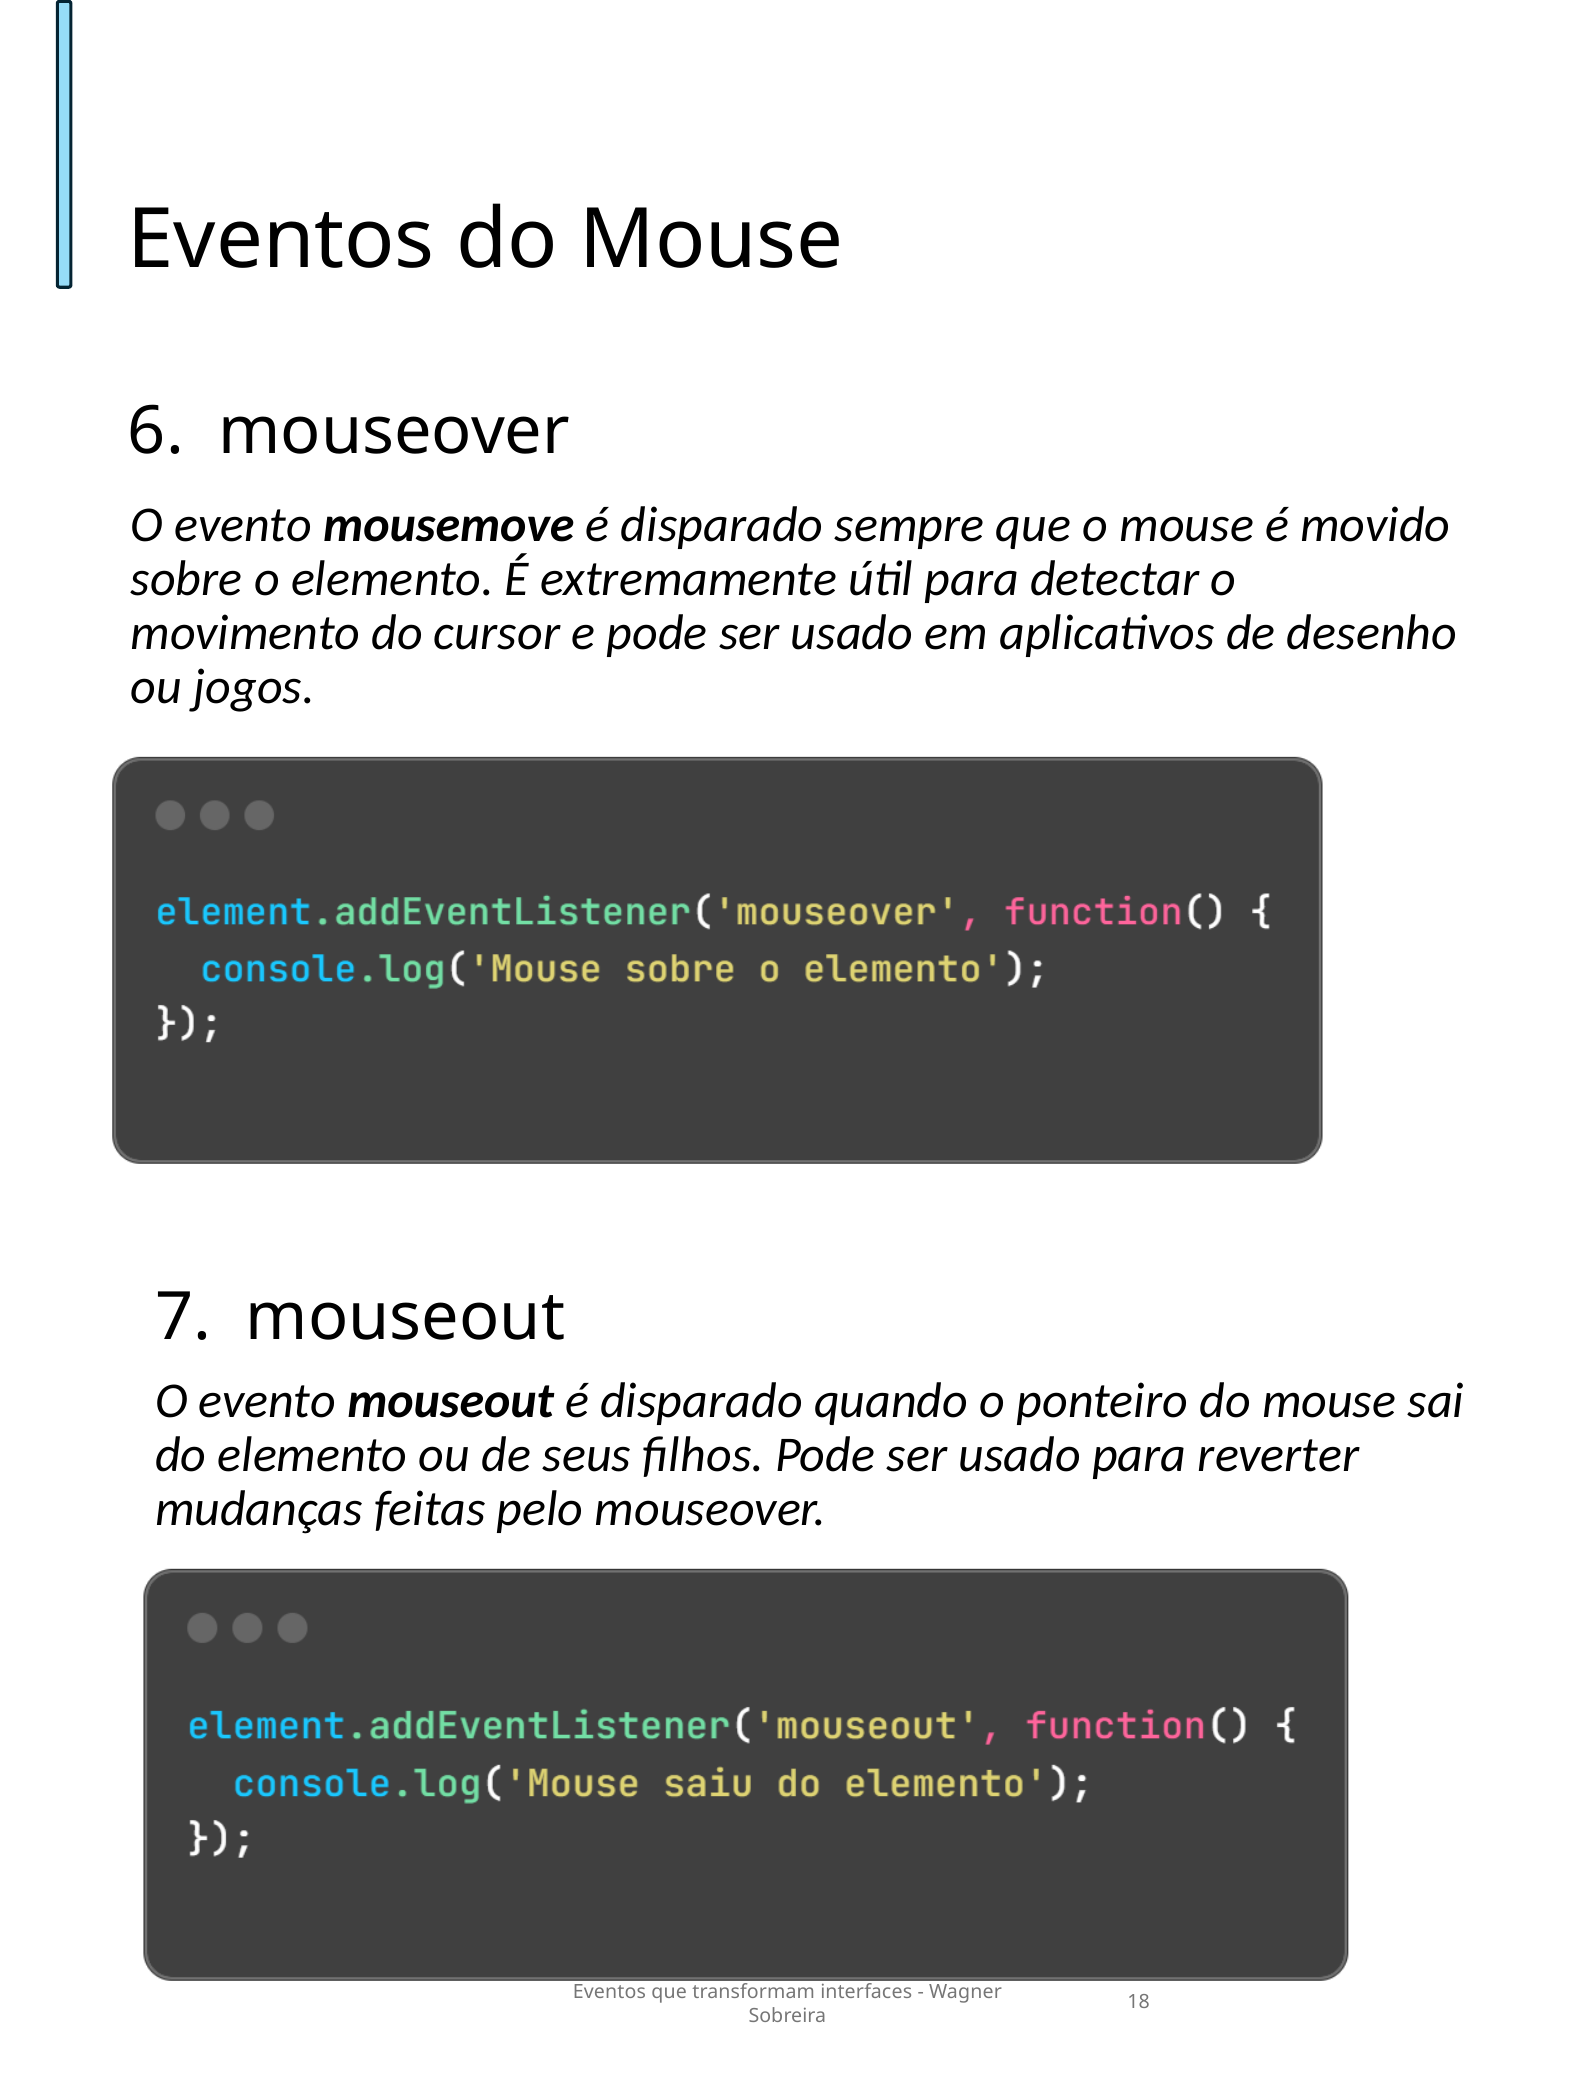

Eventos do Mouse
6.  mouseover
O evento mousemove é disparado sempre que o mouse é movido sobre o elemento. É extremamente útil para detectar o movimento do cursor e pode ser usado em aplicativos de desenho ou jogos.
7.  mouseout
O evento mouseout é disparado quando o ponteiro do mouse sai do elemento ou de seus filhos. Pode ser usado para reverter mudanças feitas pelo mouseover.
Eventos que transformam interfaces - Wagner Sobreira